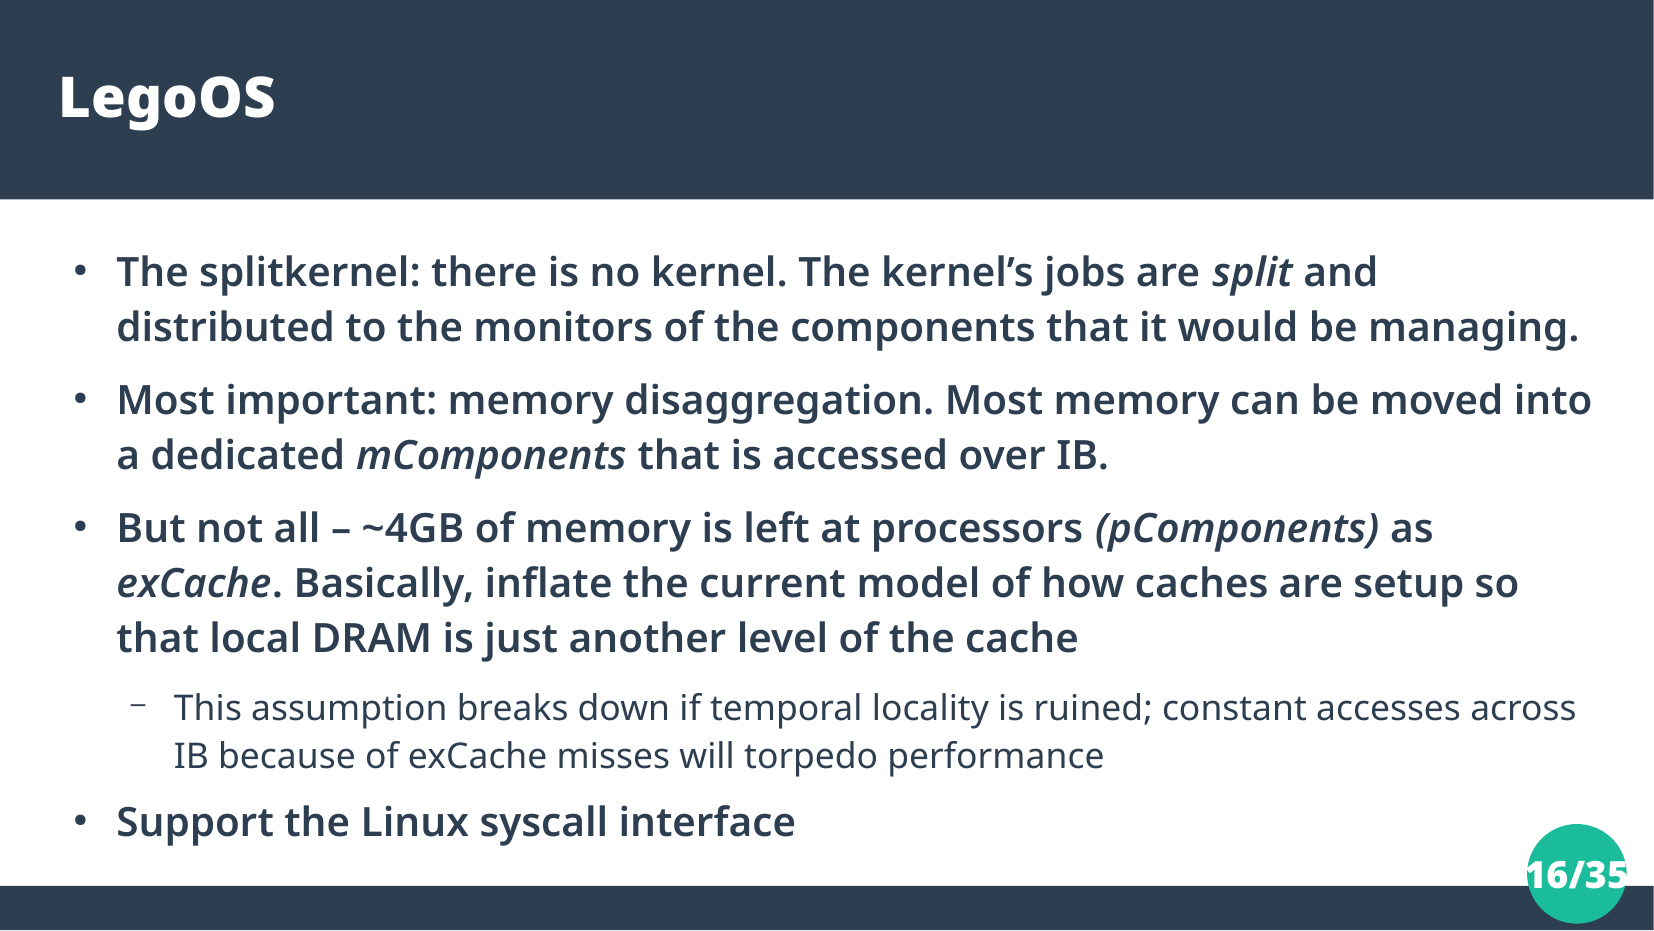

# LegoOS
The splitkernel: there is no kernel. The kernel’s jobs are split and distributed to the monitors of the components that it would be managing.
Most important: memory disaggregation. Most memory can be moved into a dedicated mComponents that is accessed over IB.
But not all – ~4GB of memory is left at processors (pComponents) as exCache. Basically, inflate the current model of how caches are setup so that local DRAM is just another level of the cache
This assumption breaks down if temporal locality is ruined; constant accesses across IB because of exCache misses will torpedo performance
Support the Linux syscall interface